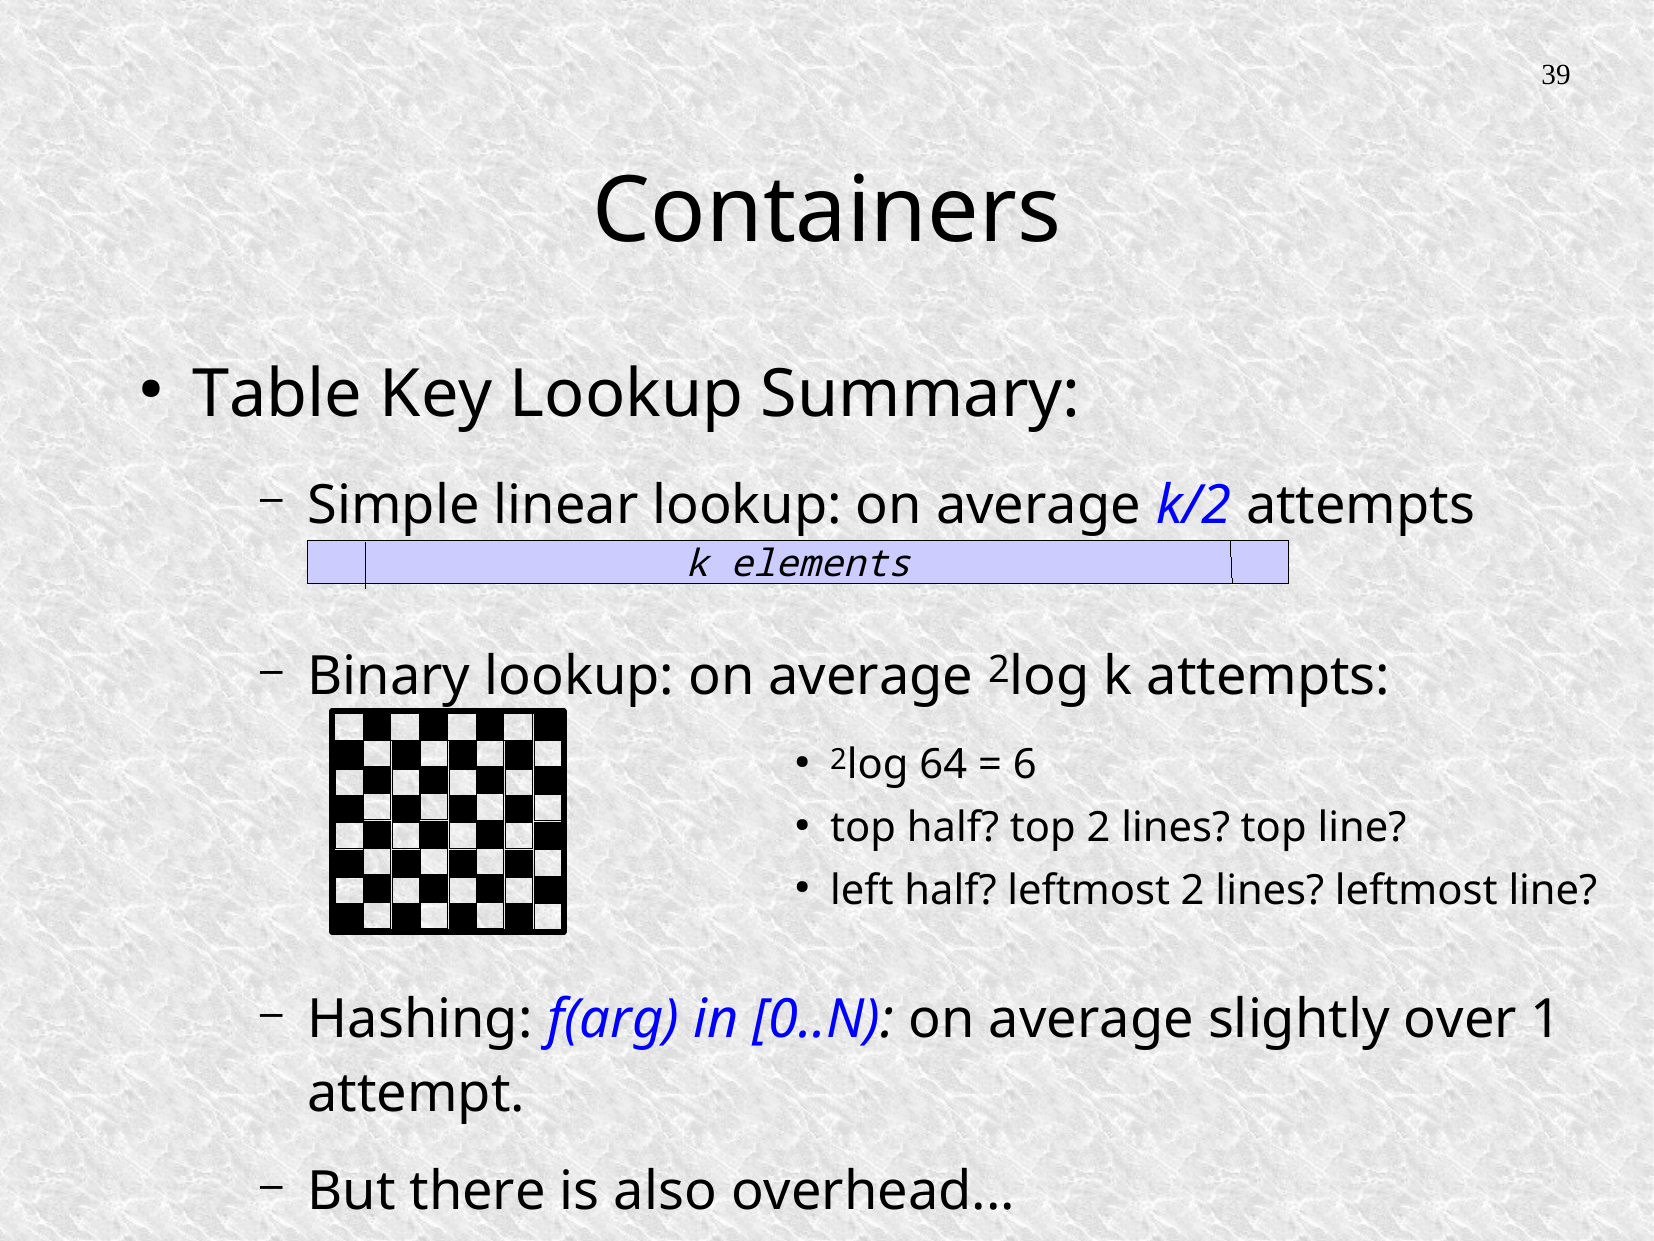

39
# Containers
Table Key Lookup Summary:
Simple linear lookup: on average k/2 attempts
Binary lookup: on average 2log k attempts:
2log 64 = 6
top half? top 2 lines? top line?
left half? leftmost 2 lines? leftmost line?
Hashing: f(arg) in [0..N): on average slightly over 1 attempt.
But there is also overhead...
k elements